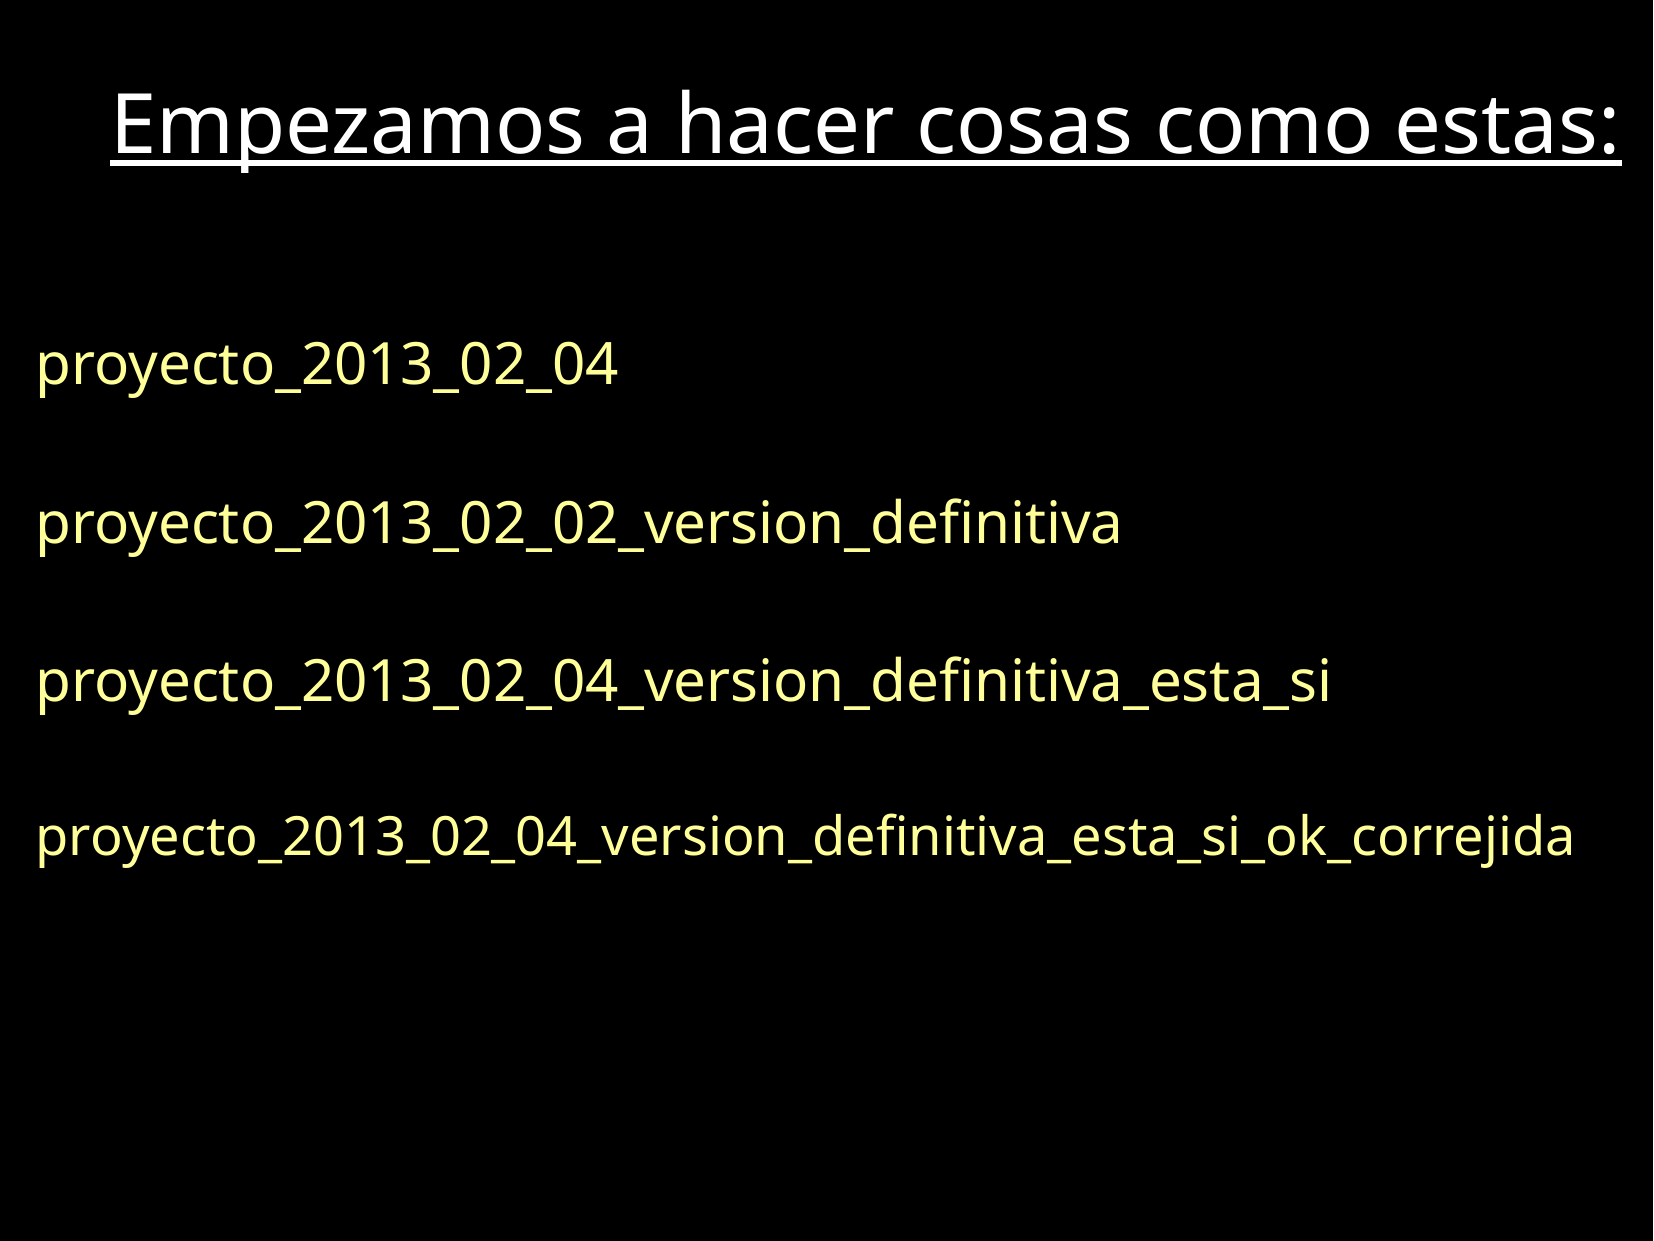

Empezamos a hacer cosas como estas:
proyecto_2013_02_04
proyecto_2013_02_02_version_definitiva
proyecto_2013_02_04_version_definitiva_esta_si
proyecto_2013_02_04_version_definitiva_esta_si_ok_correjida